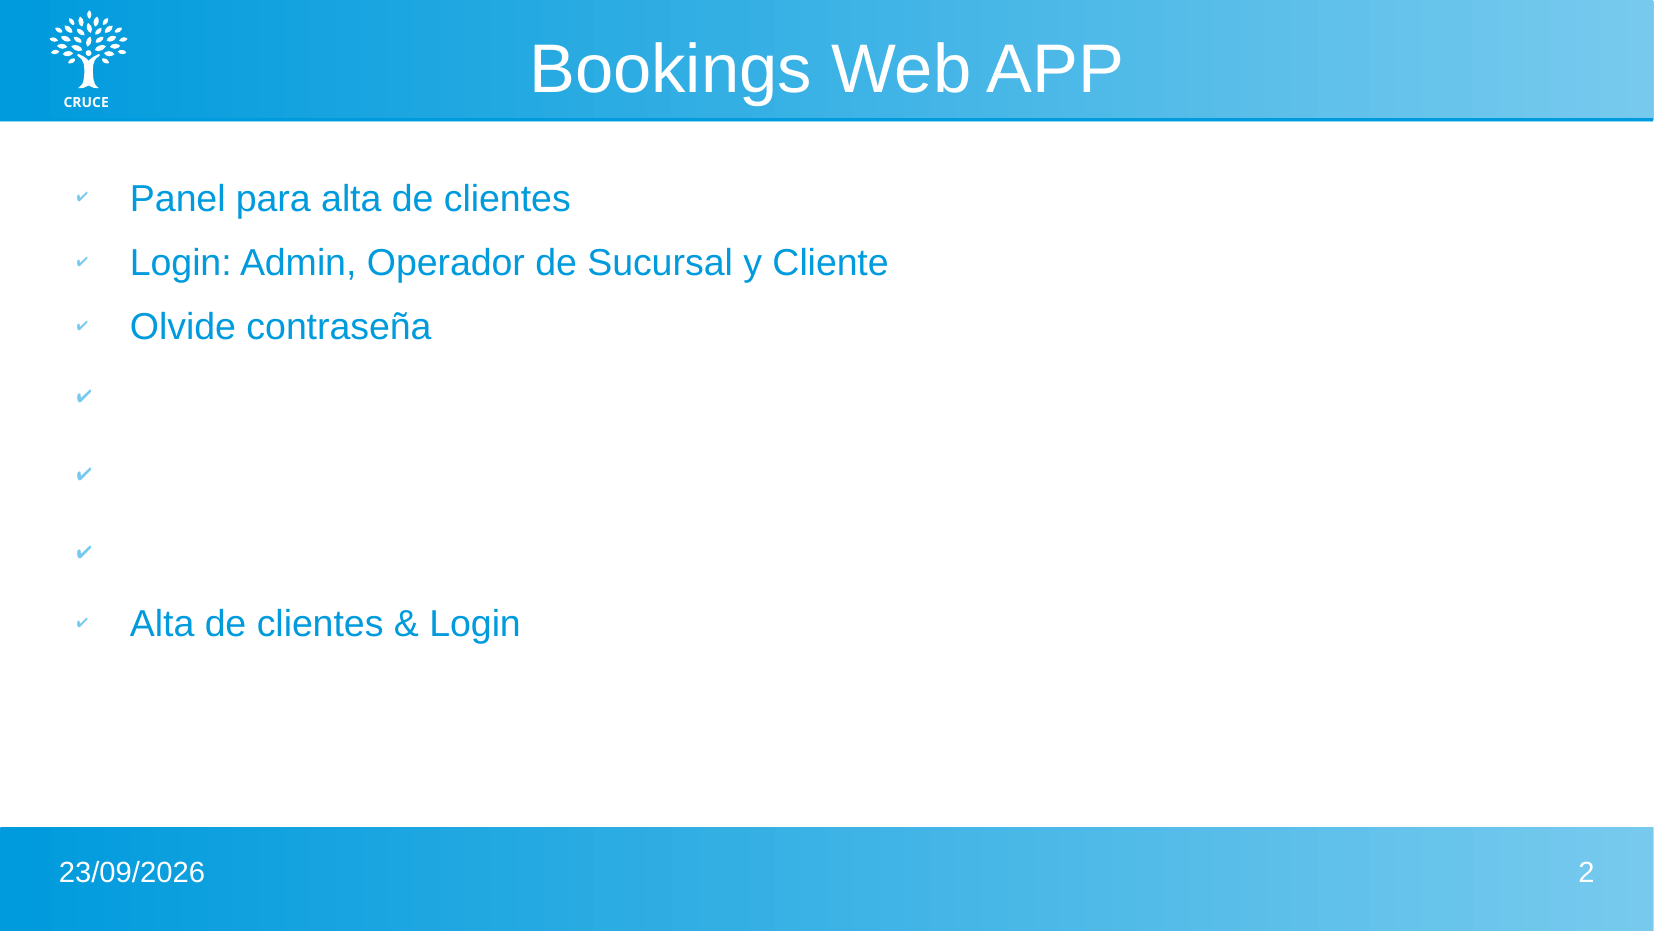

# Bookings Web APP
Panel para alta de clientes
Login: Admin, Operador de Sucursal y Cliente
Olvide contraseña
Alta de clientes & Login
2